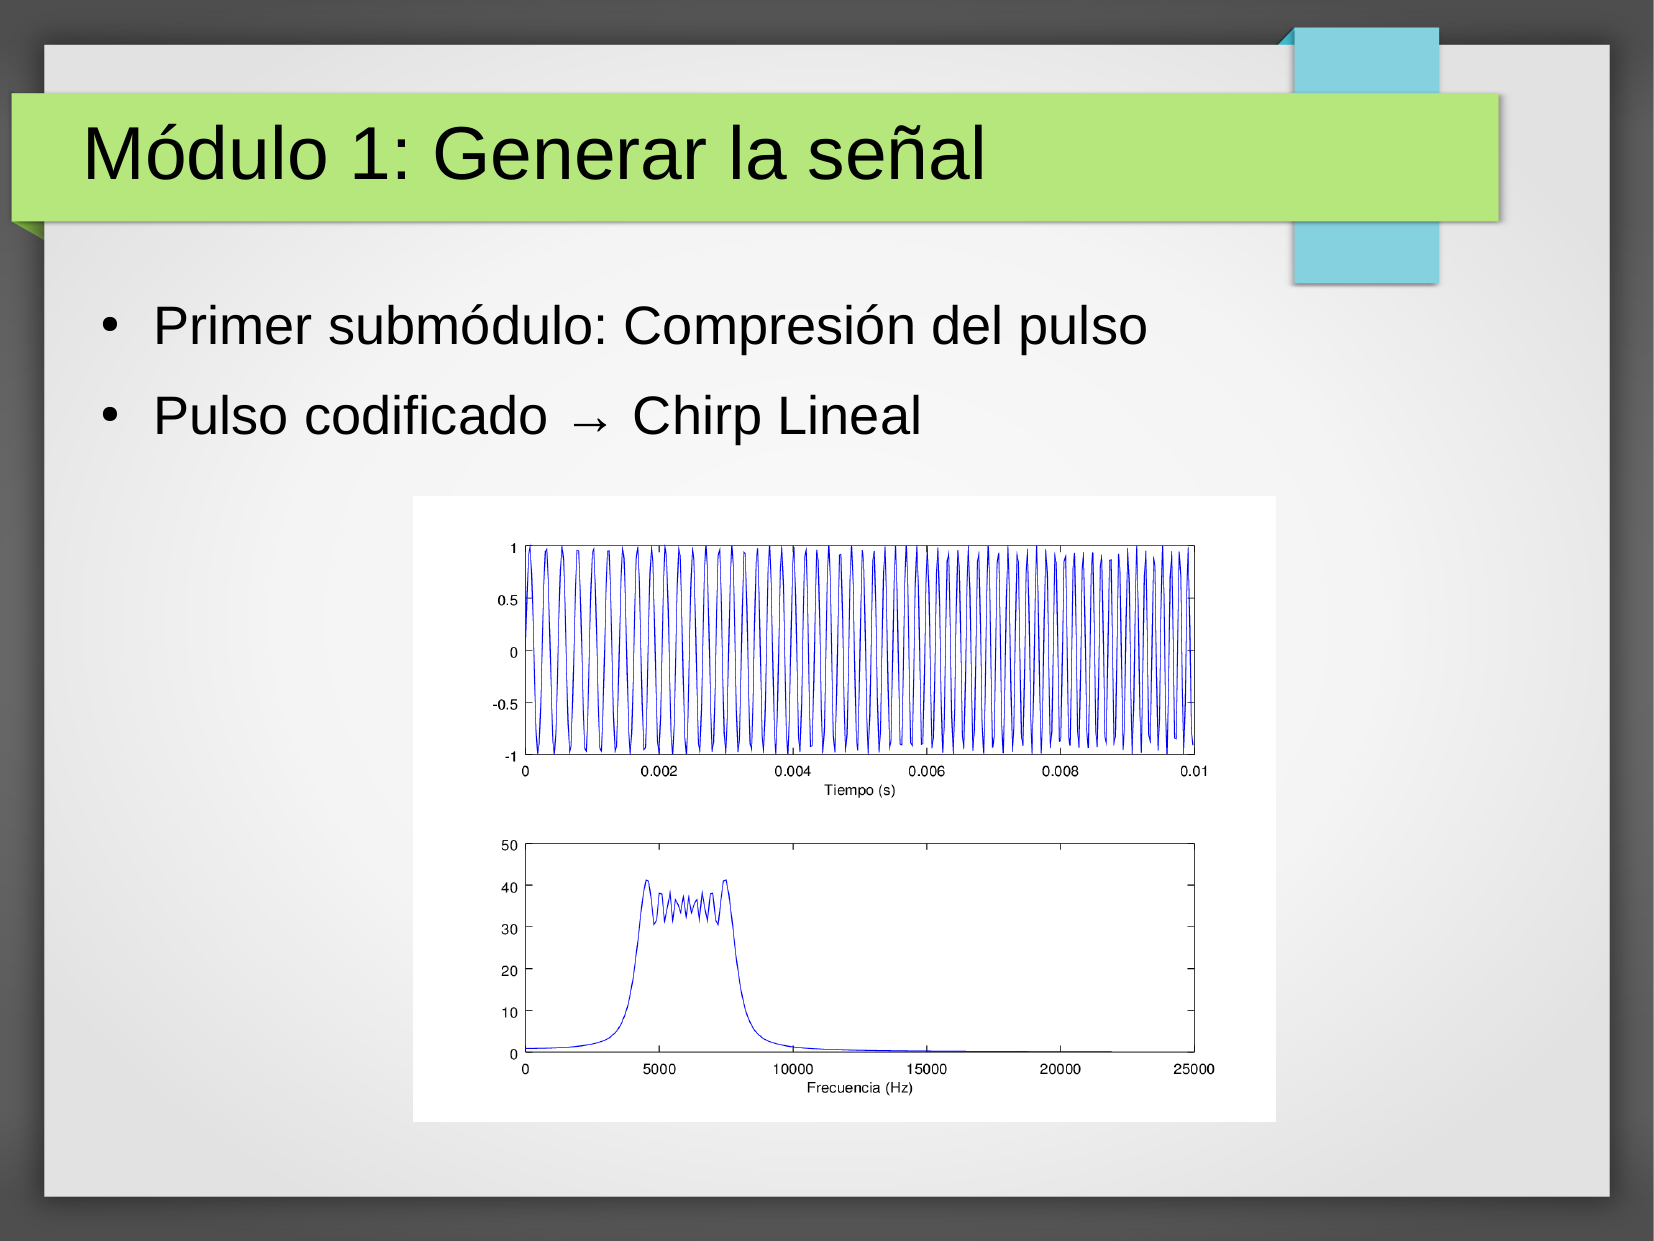

# Módulo 1: Generar la señal
Primer submódulo: Compresión del pulso
Pulso codificado → Chirp Lineal